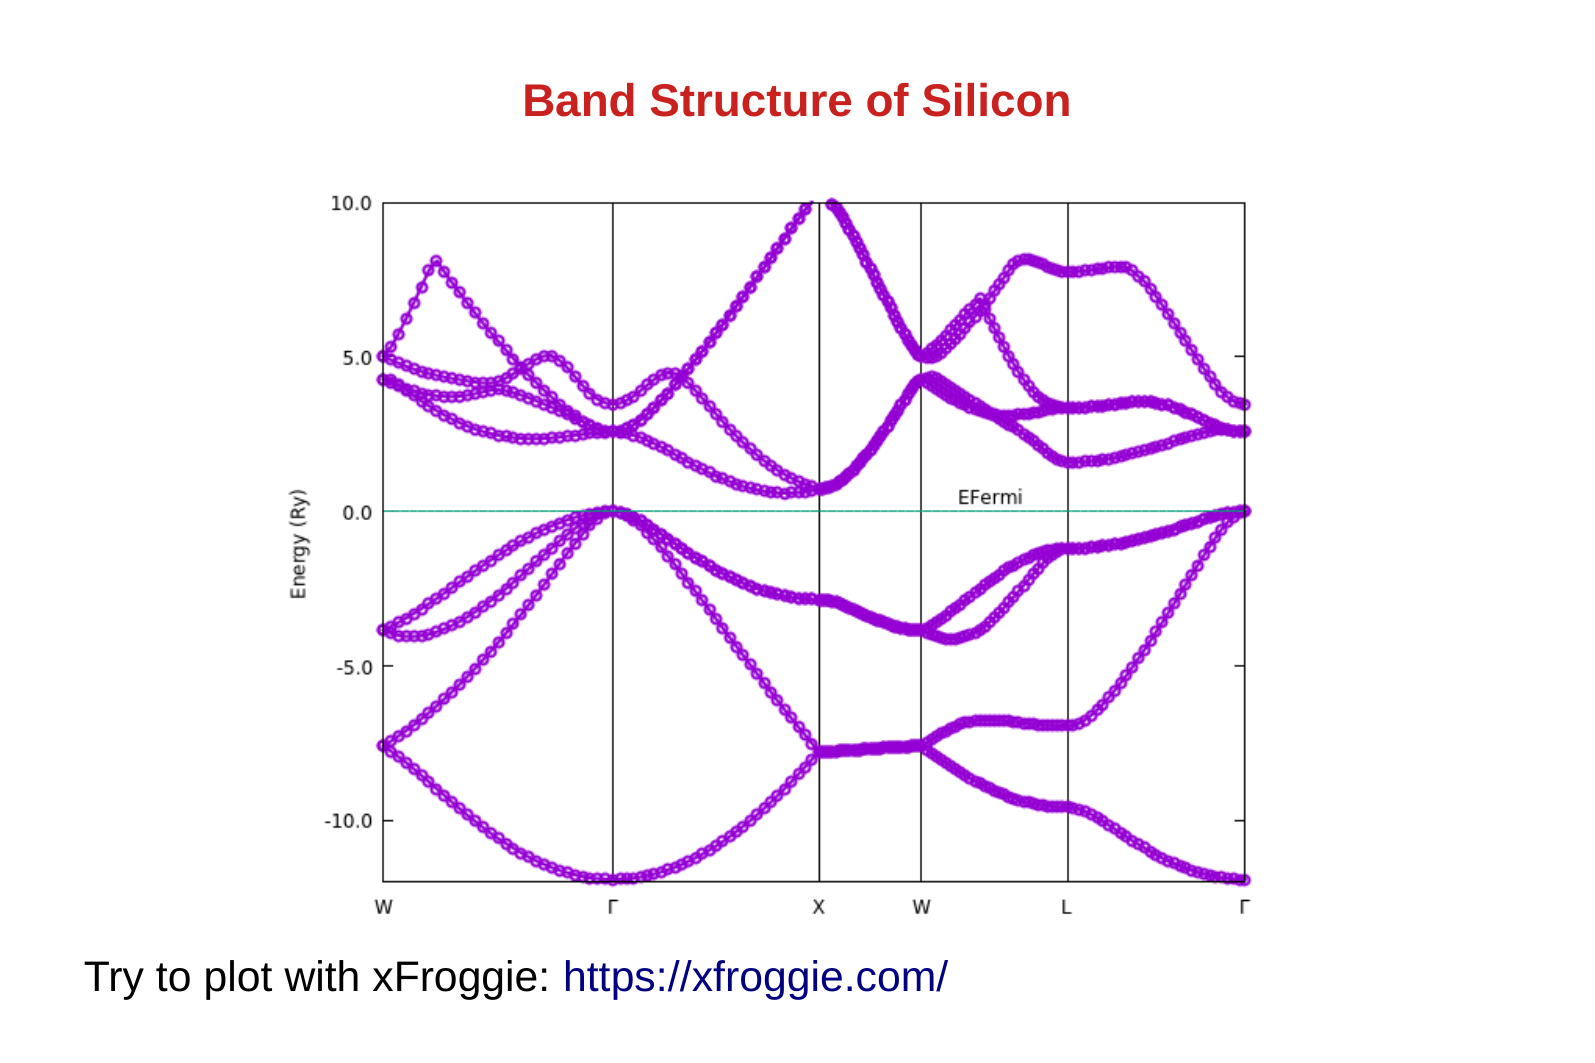

Band Structure of Silicon
Try to plot with xFroggie: https://xfroggie.com/